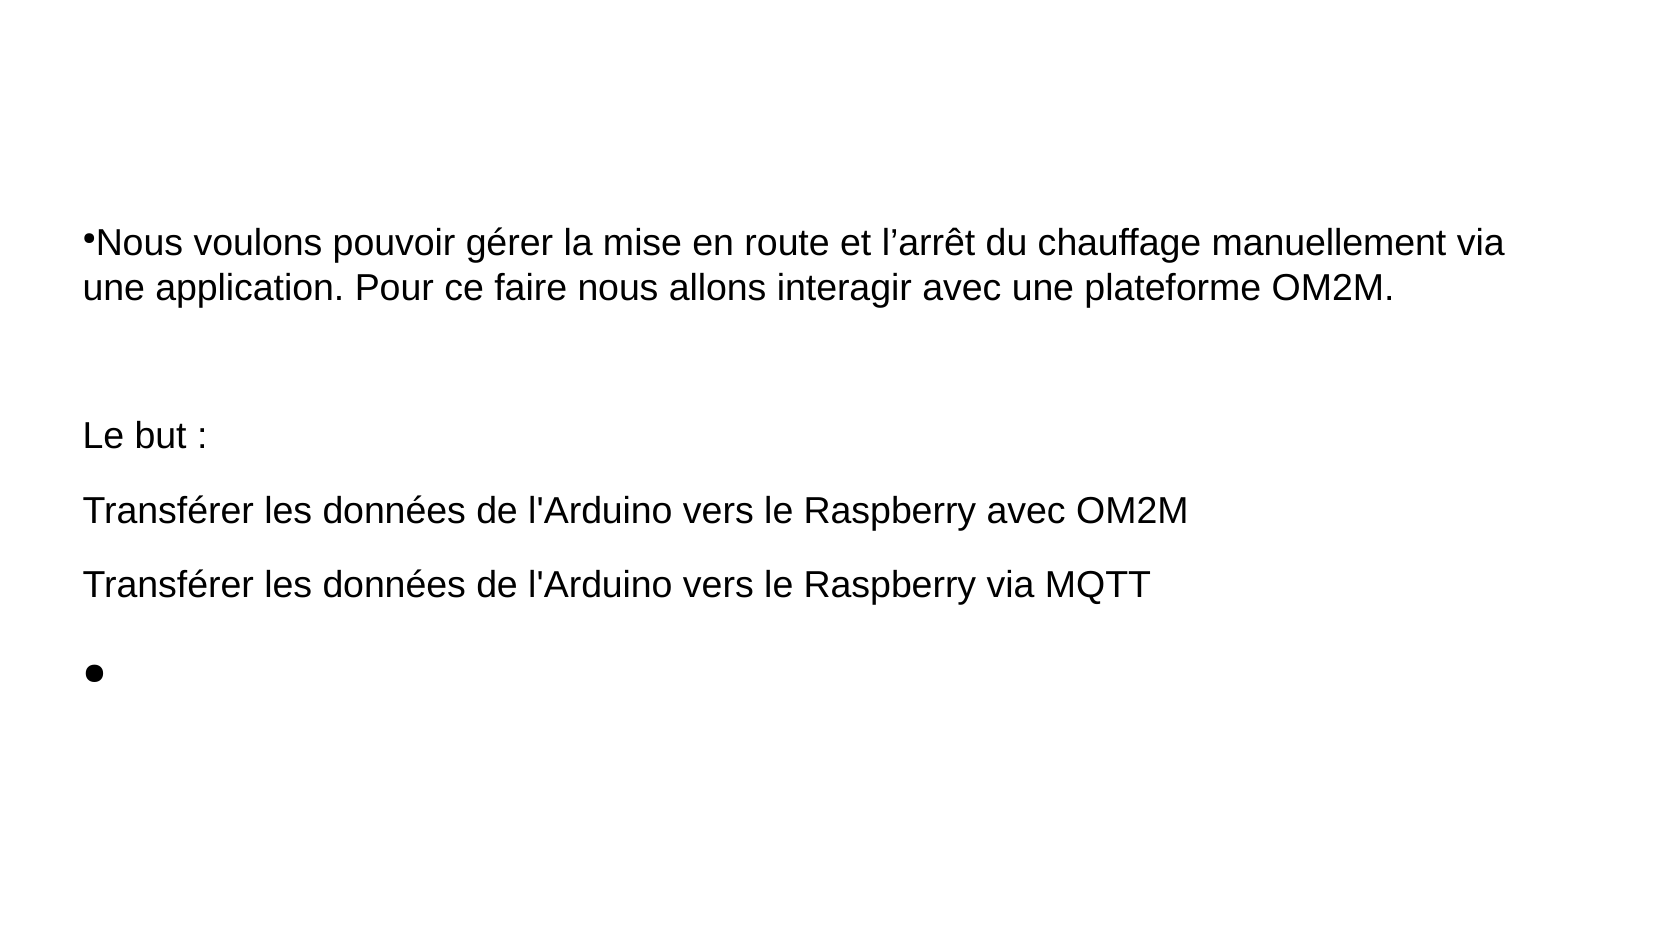

#
Nous voulons pouvoir gérer la mise en route et l’arrêt du chauffage manuellement via une application. Pour ce faire nous allons interagir avec une plateforme OM2M.
Le but :
Transférer les données de l'Arduino vers le Raspberry avec OM2M
Transférer les données de l'Arduino vers le Raspberry via MQTT